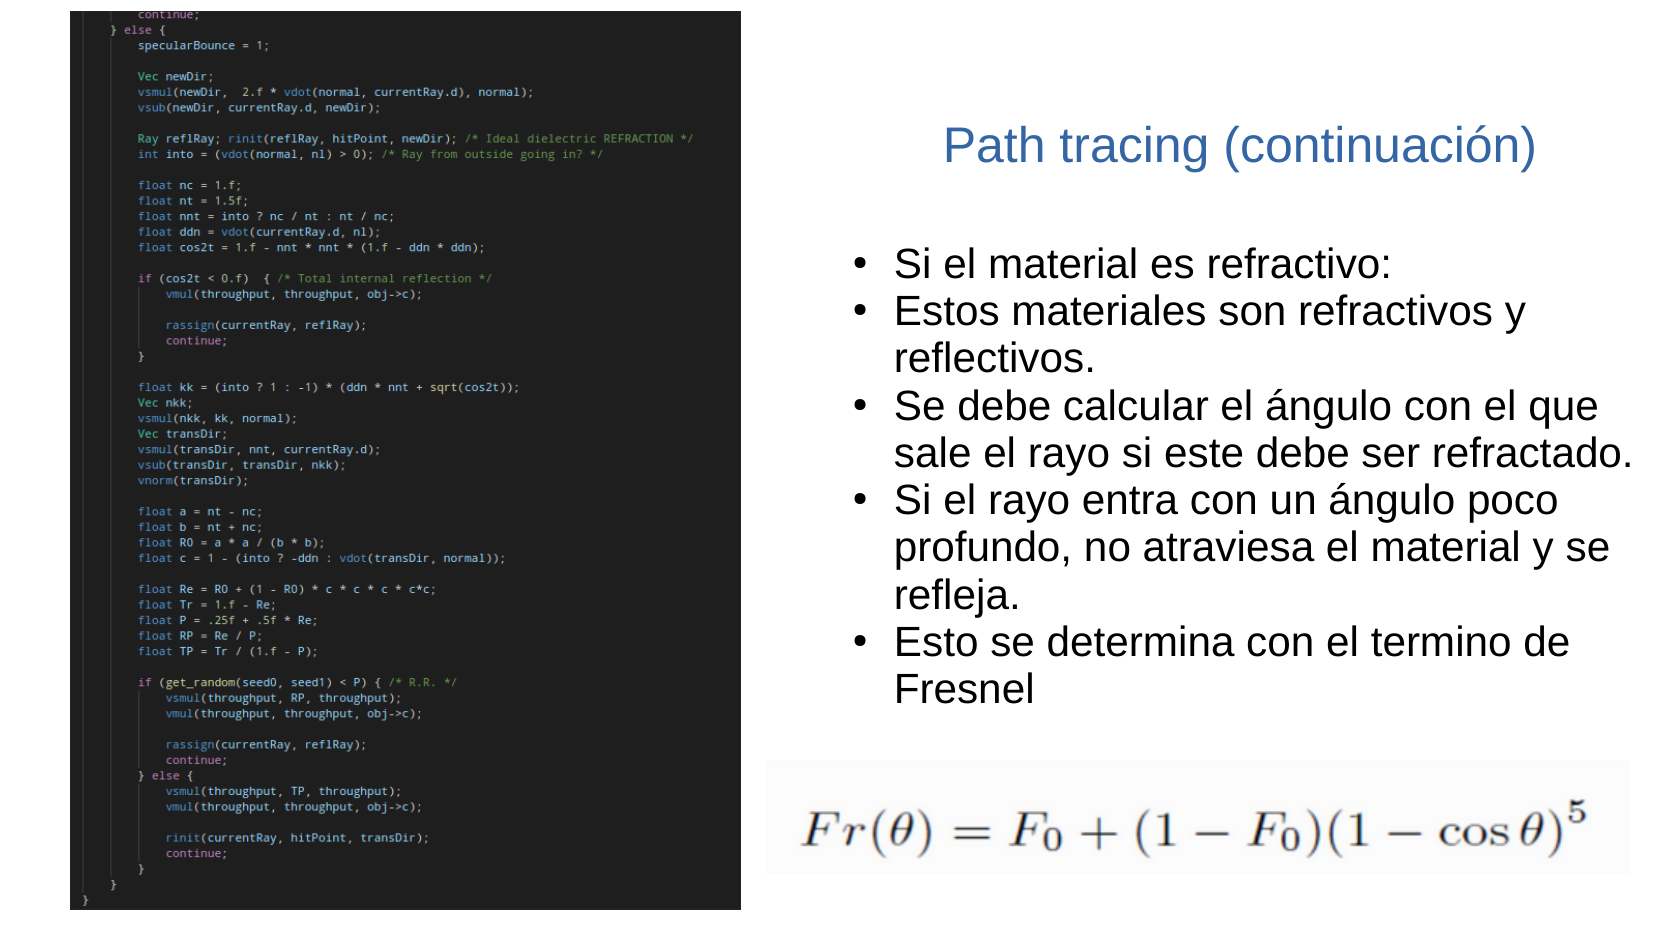

Path tracing (continuación)
# Si el material es refractivo:
Estos materiales son refractivos y reflectivos.
Se debe calcular el ángulo con el que sale el rayo si este debe ser refractado.
Si el rayo entra con un ángulo poco profundo, no atraviesa el material y se refleja.
Esto se determina con el termino de Fresnel